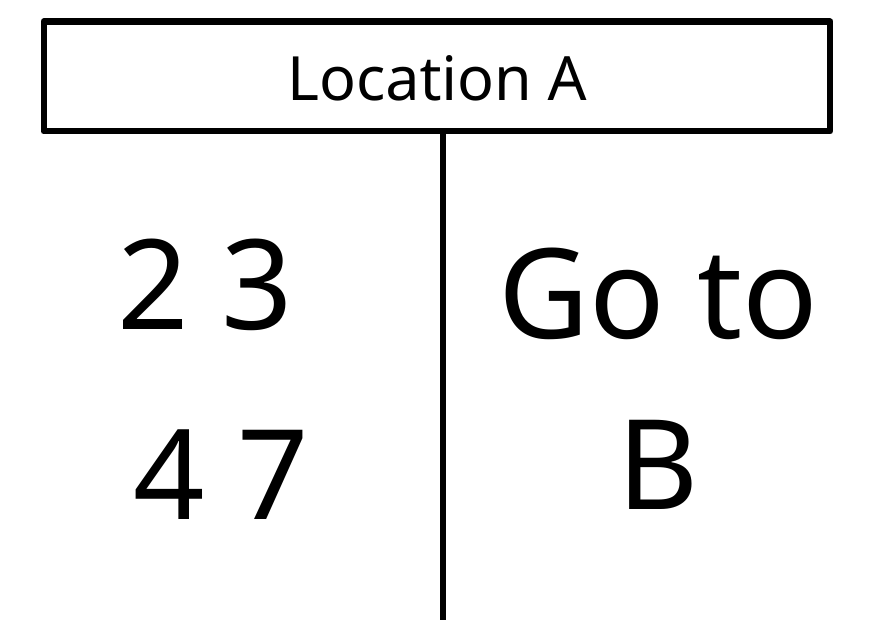

# Location A
2 3
4 7
Go to B